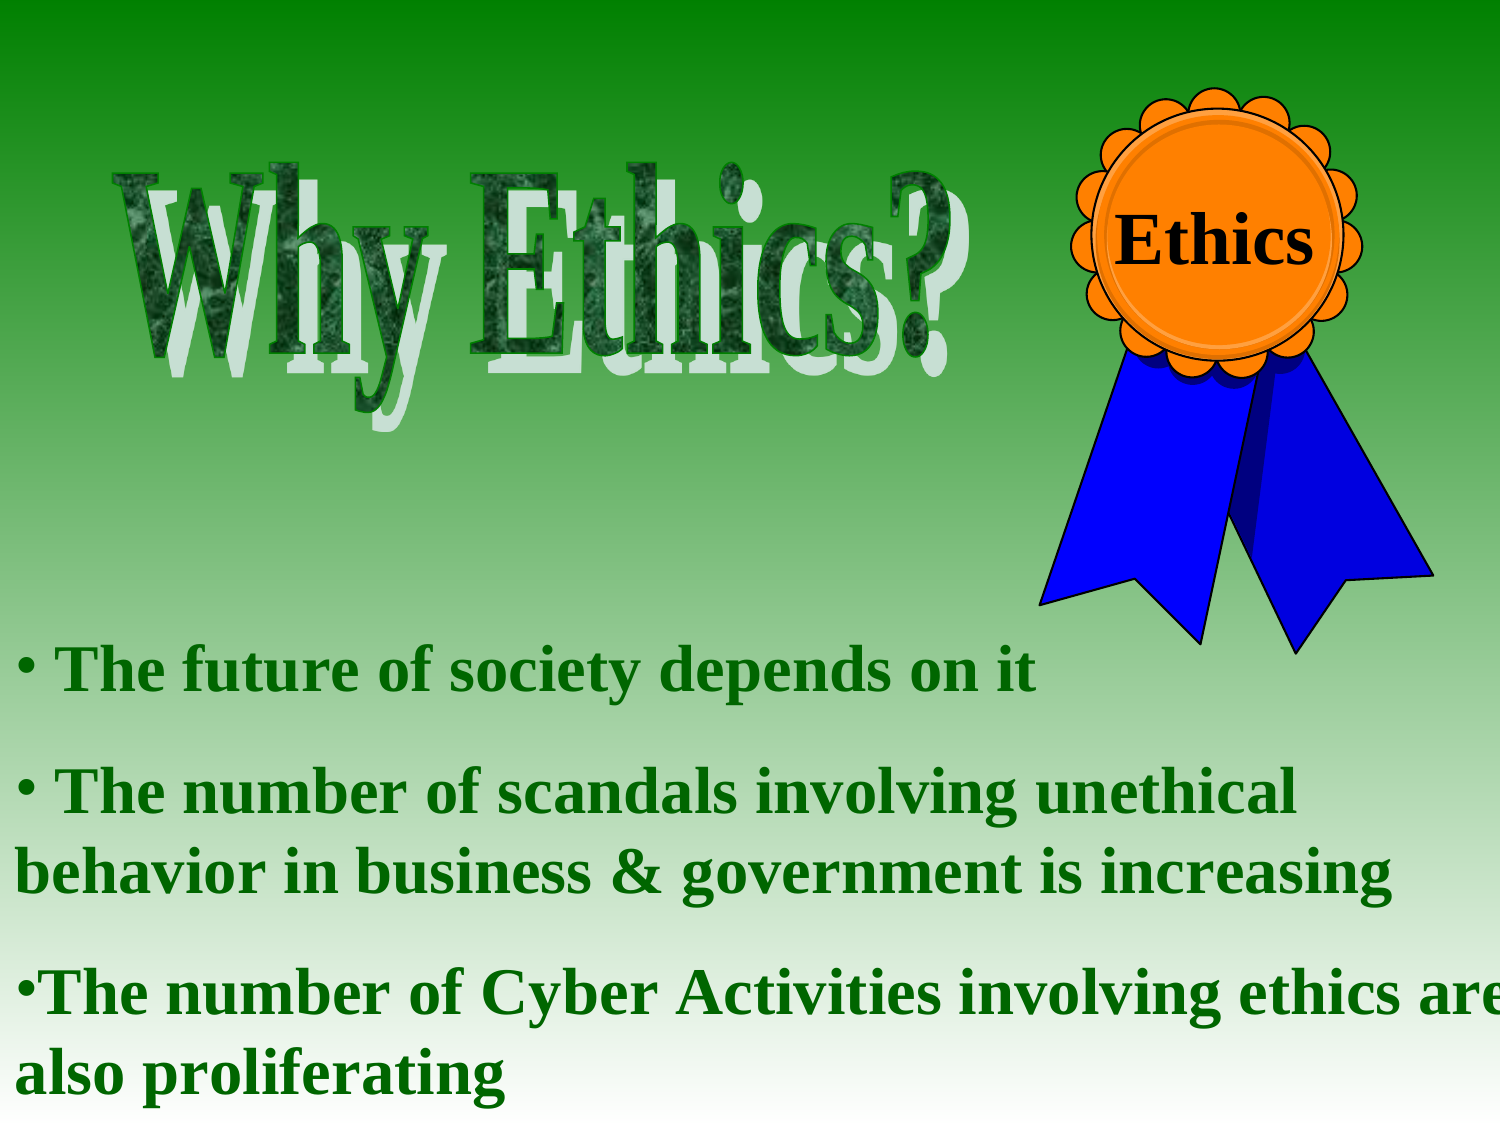

Why Ethics?
Ethics
 The future of society depends on it
 The number of scandals involving unethical behavior in business & government is increasing
The number of Cyber Activities involving ethics are also proliferating